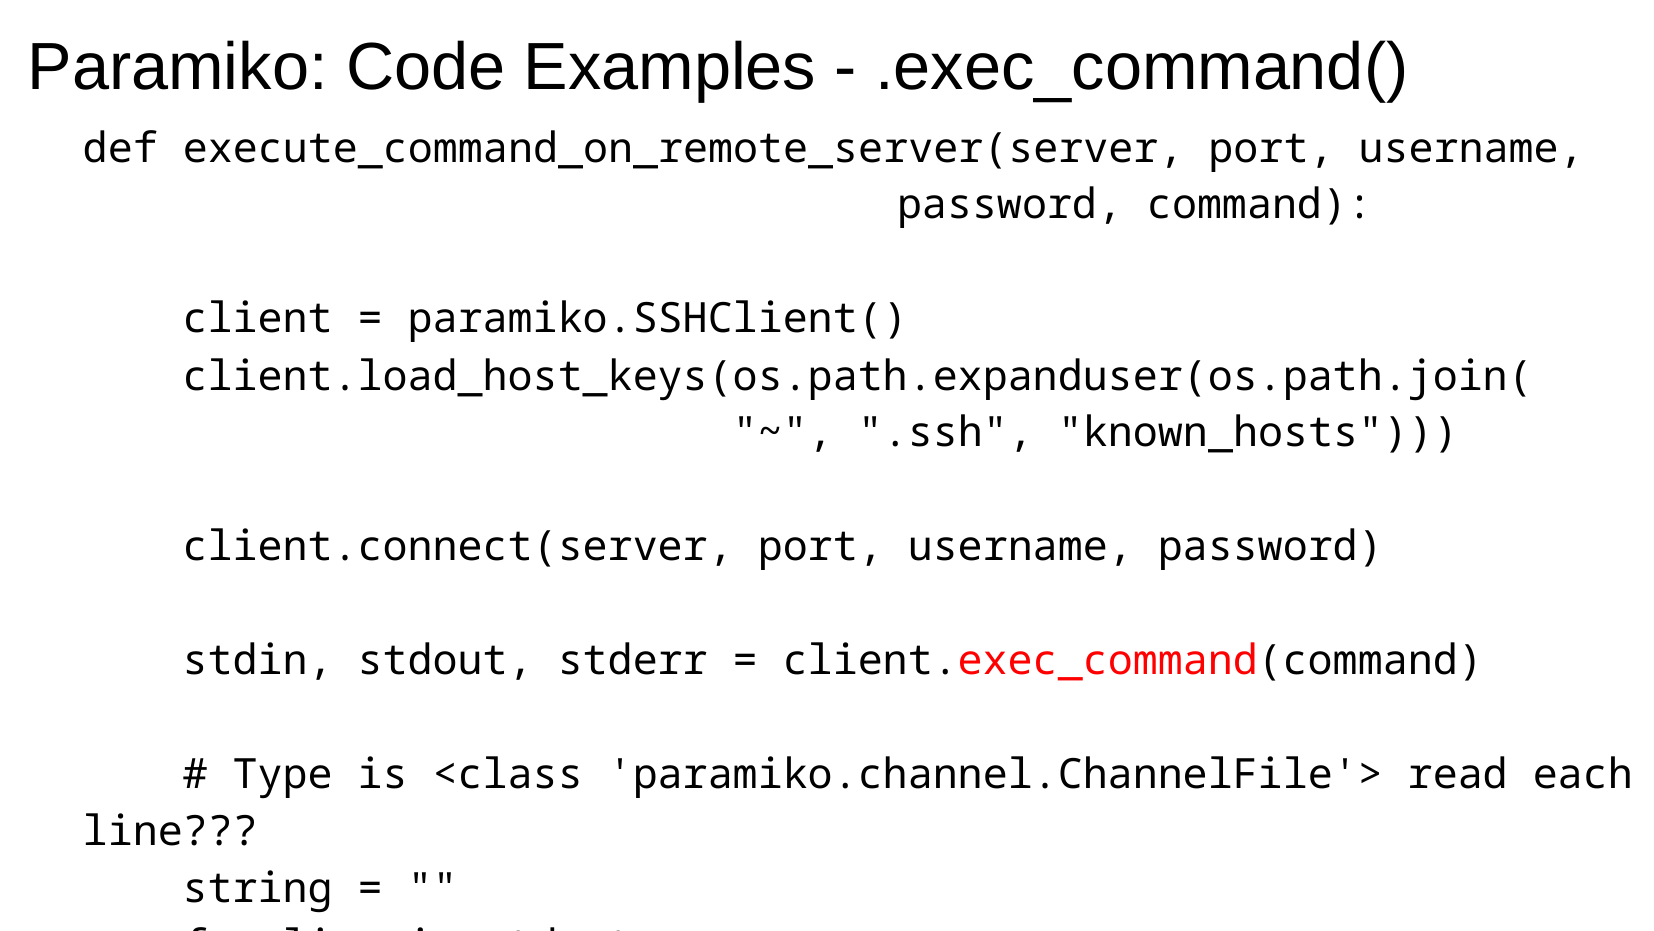

# Paramiko: Code Examples - .exec_command()
def execute_command_on_remote_server(server, port, username,
									 password, command):
 client = paramiko.SSHClient()
 client.load_host_keys(os.path.expanduser(os.path.join(
 "~", ".ssh", "known_hosts")))
 client.connect(server, port, username, password)
 stdin, stdout, stderr = client.exec_command(command)
 # Type is <class 'paramiko.channel.ChannelFile'> read each line???
 string = ""
 for line in stdout:
 string += line
 client.close()
 return string